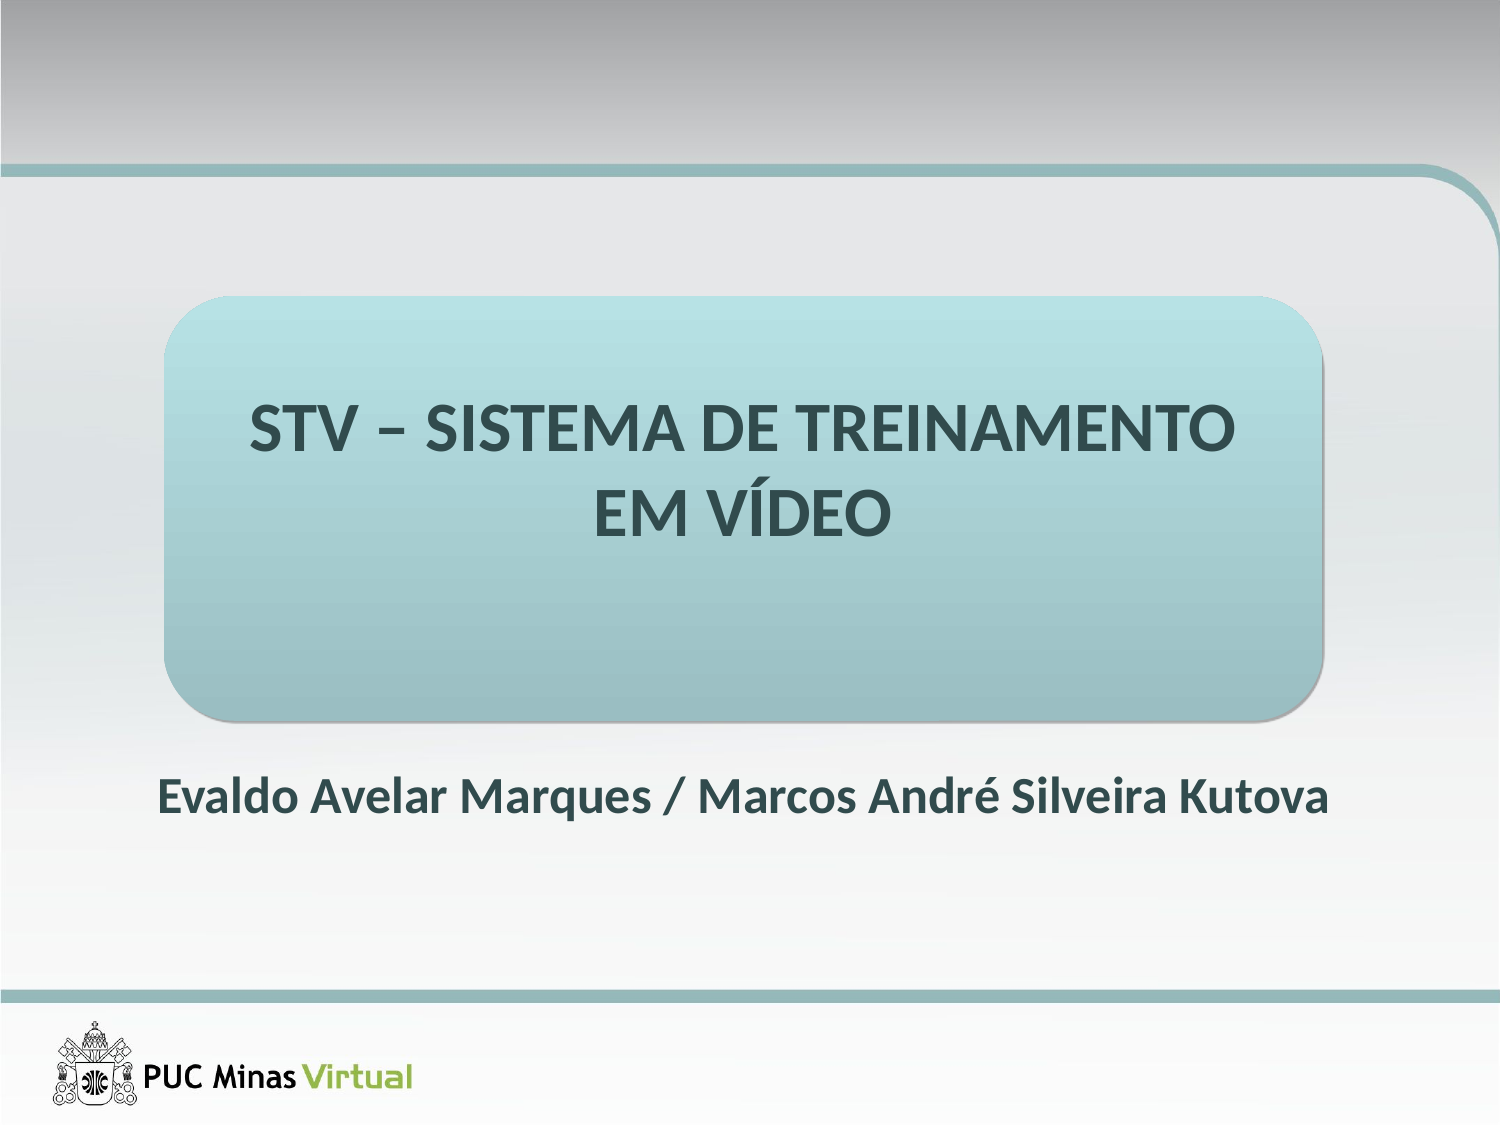

STV – SISTEMA DE TREINAMENTO EM VÍDEO
Evaldo Avelar Marques / Marcos André Silveira Kutova